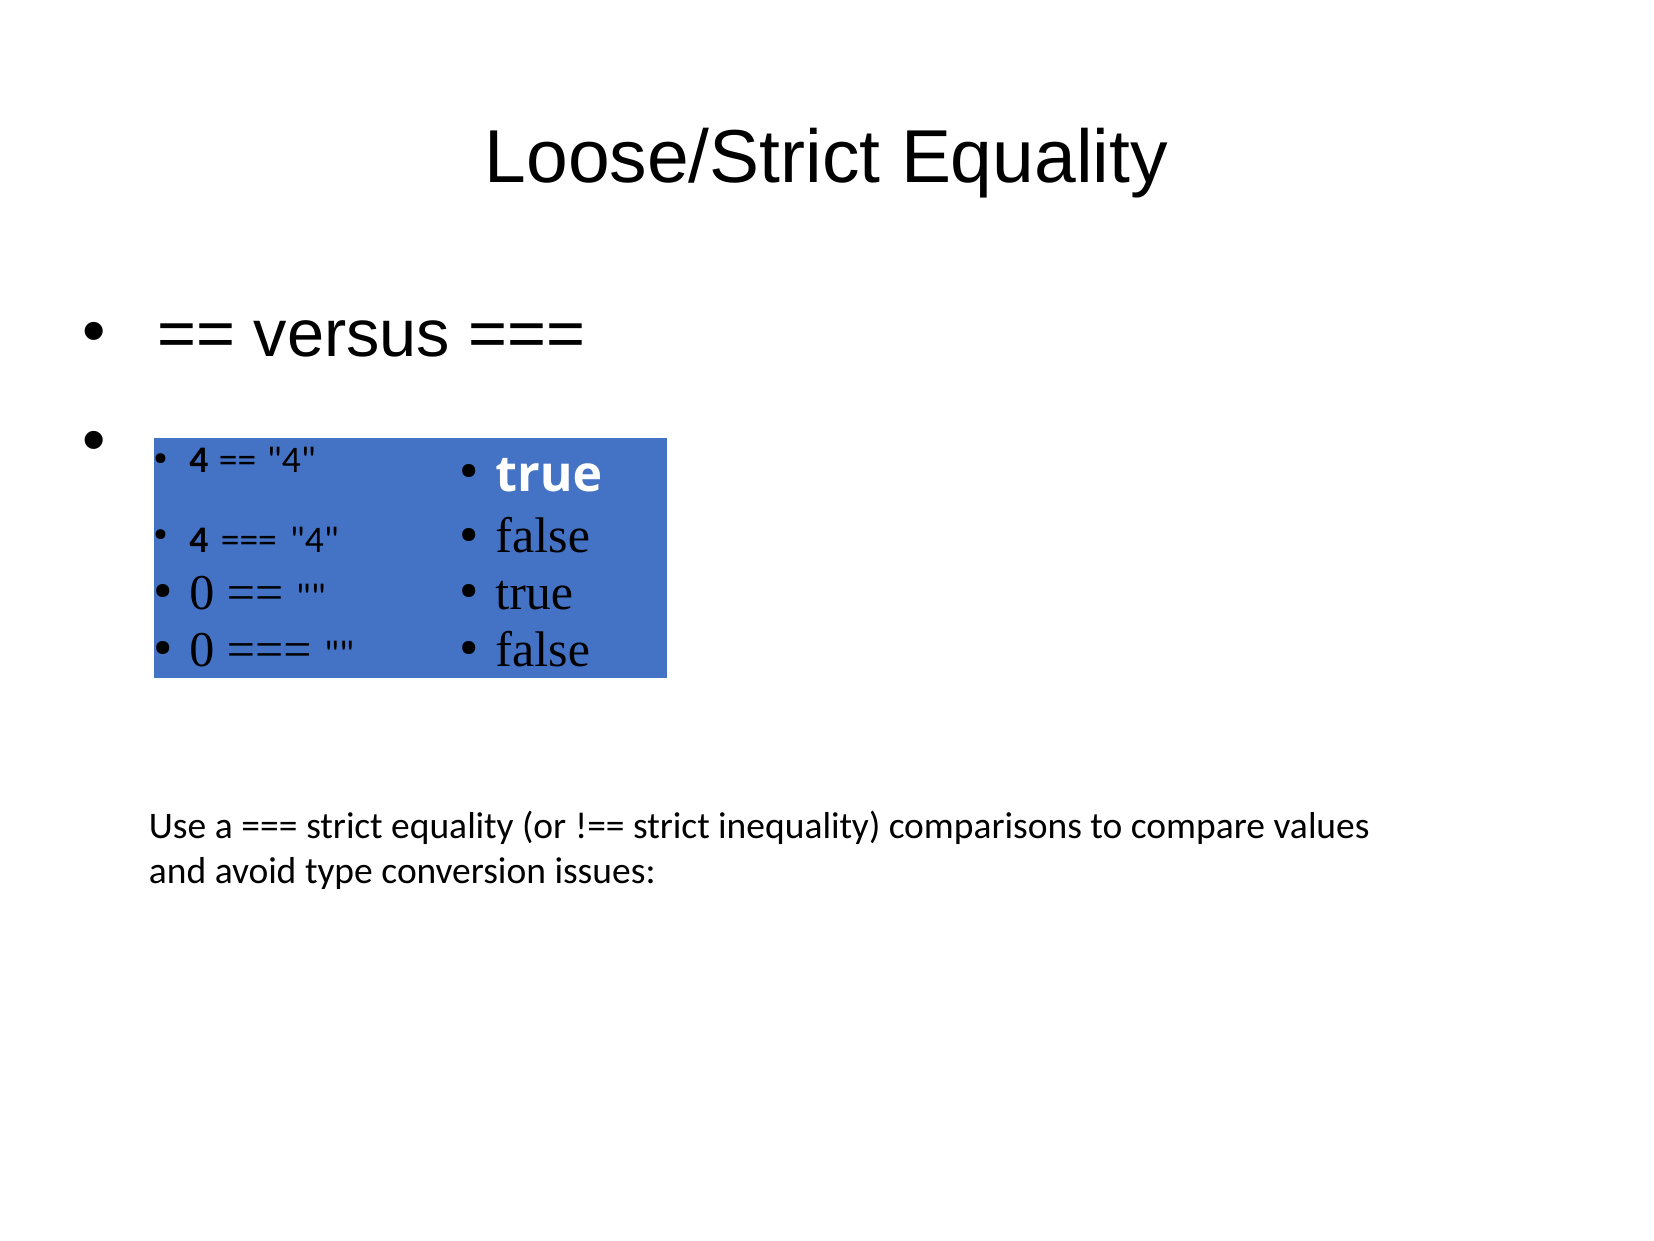

# Loose/Strict Equality
== versus ===
| 4 == "4" | true |
| --- | --- |
| 4 === "4" | false |
| 0 == "" | true |
| 0 === "" | false |
Use a === strict equality (or !== strict inequality) comparisons to compare values
and avoid type conversion issues: